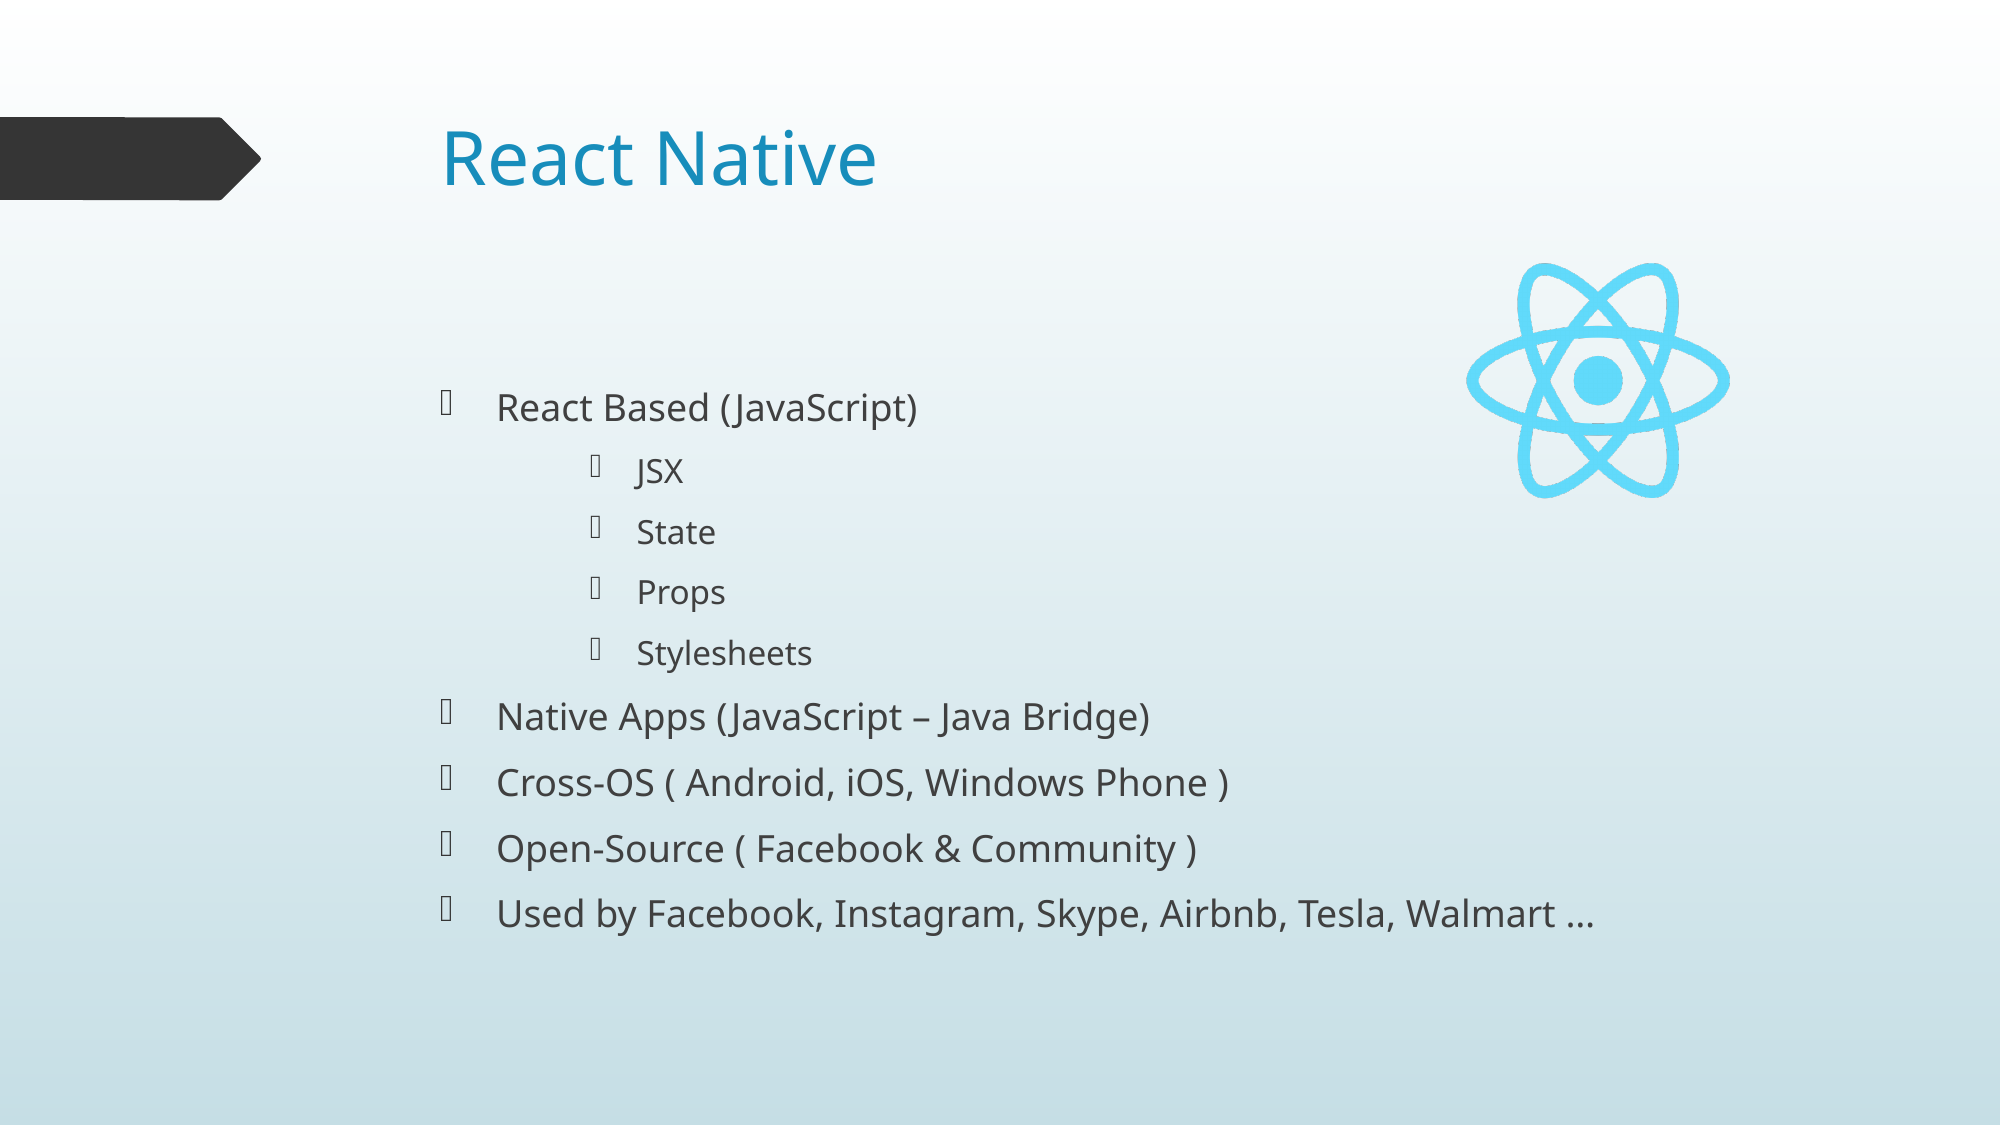

# React Native
React Based (JavaScript)
JSX
State
Props
Stylesheets
Native Apps (JavaScript – Java Bridge)
Cross-OS ( Android, iOS, Windows Phone )
Open-Source ( Facebook & Community )
Used by Facebook, Instagram, Skype, Airbnb, Tesla, Walmart …